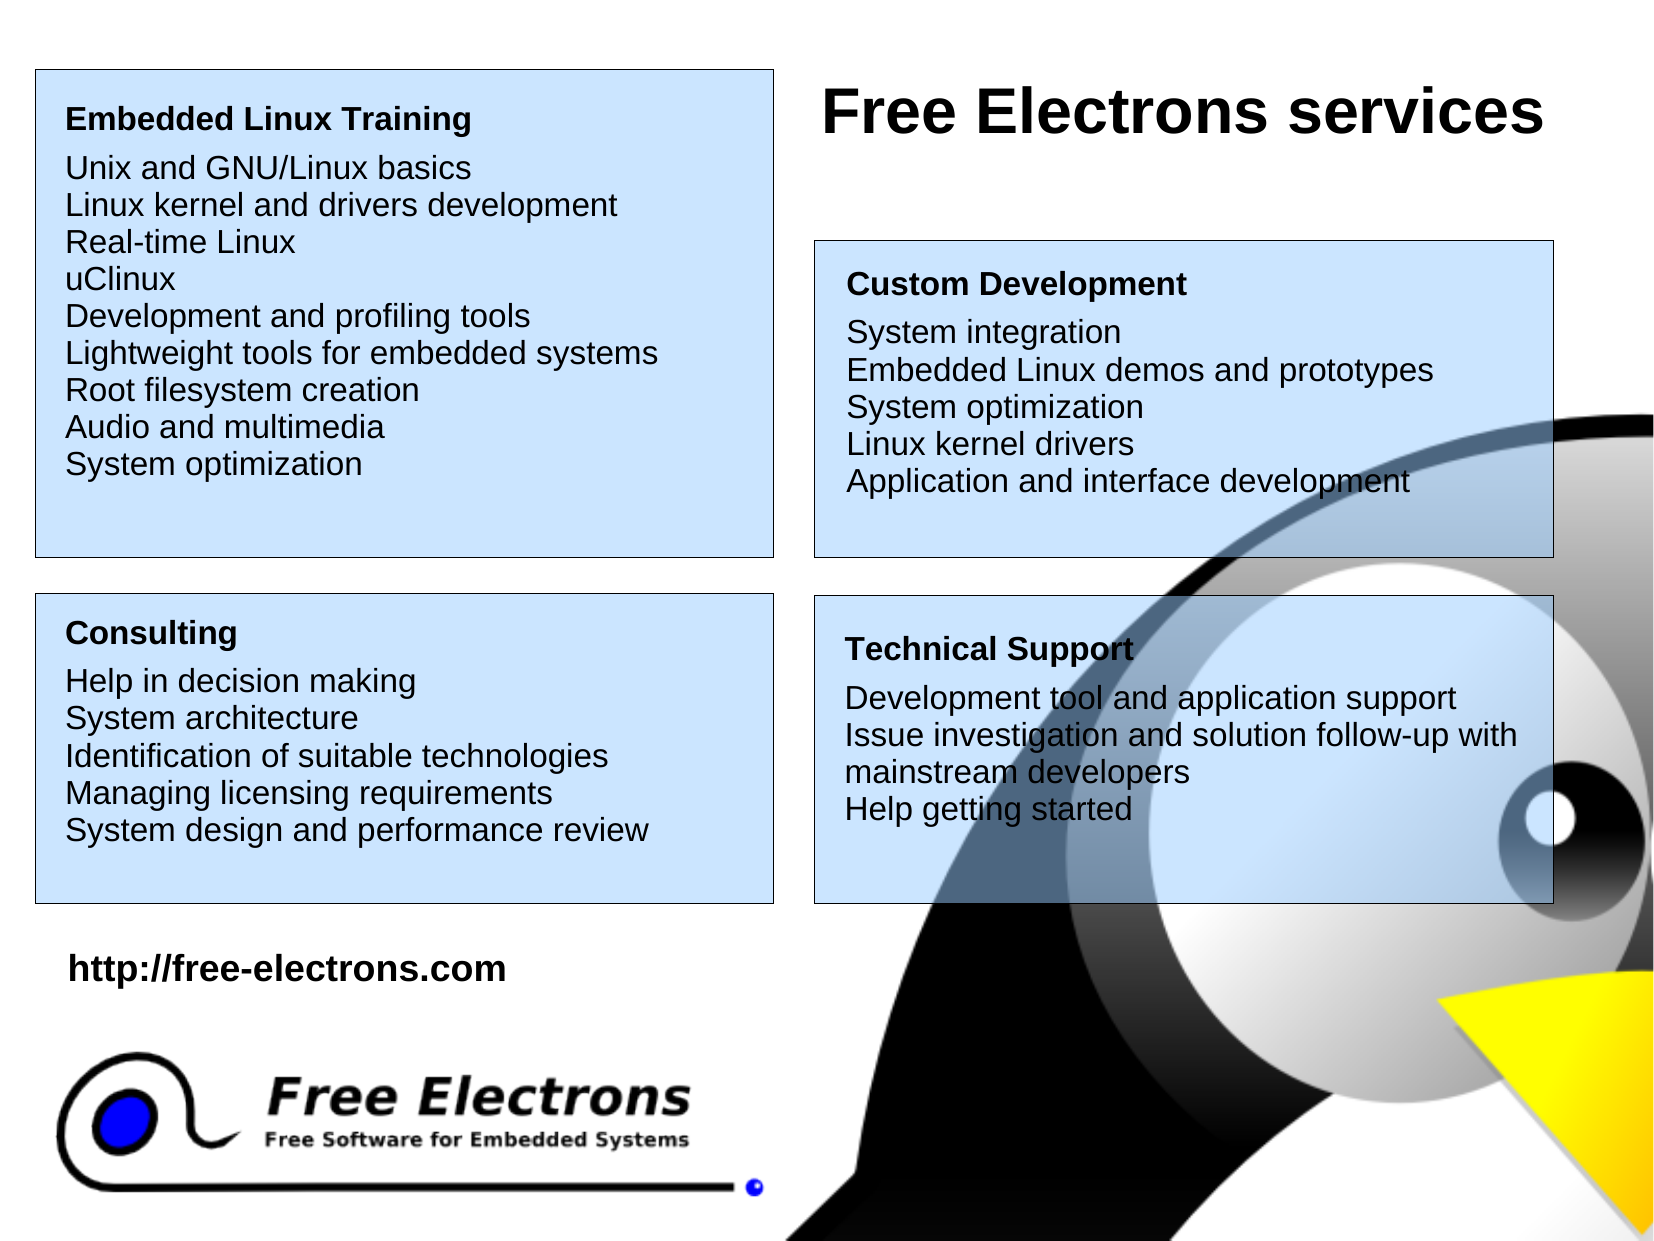

Free Electrons services
Embedded Linux Training
Unix and GNU/Linux basics
Linux kernel and drivers development
Real-time Linux
uClinux
Development and profiling tools
Lightweight tools for embedded systems
Root filesystem creation
Audio and multimedia
System optimization
Custom Development
System integration
Embedded Linux demos and prototypes
System optimization
Linux kernel drivers
Application and interface development
Consulting
Help in decision making
System architecture
Identification of suitable technologies
Managing licensing requirements
System design and performance review
Technical Support
Development tool and application support
Issue investigation and solution follow-up with mainstream developers
Help getting started
http://free-electrons.com